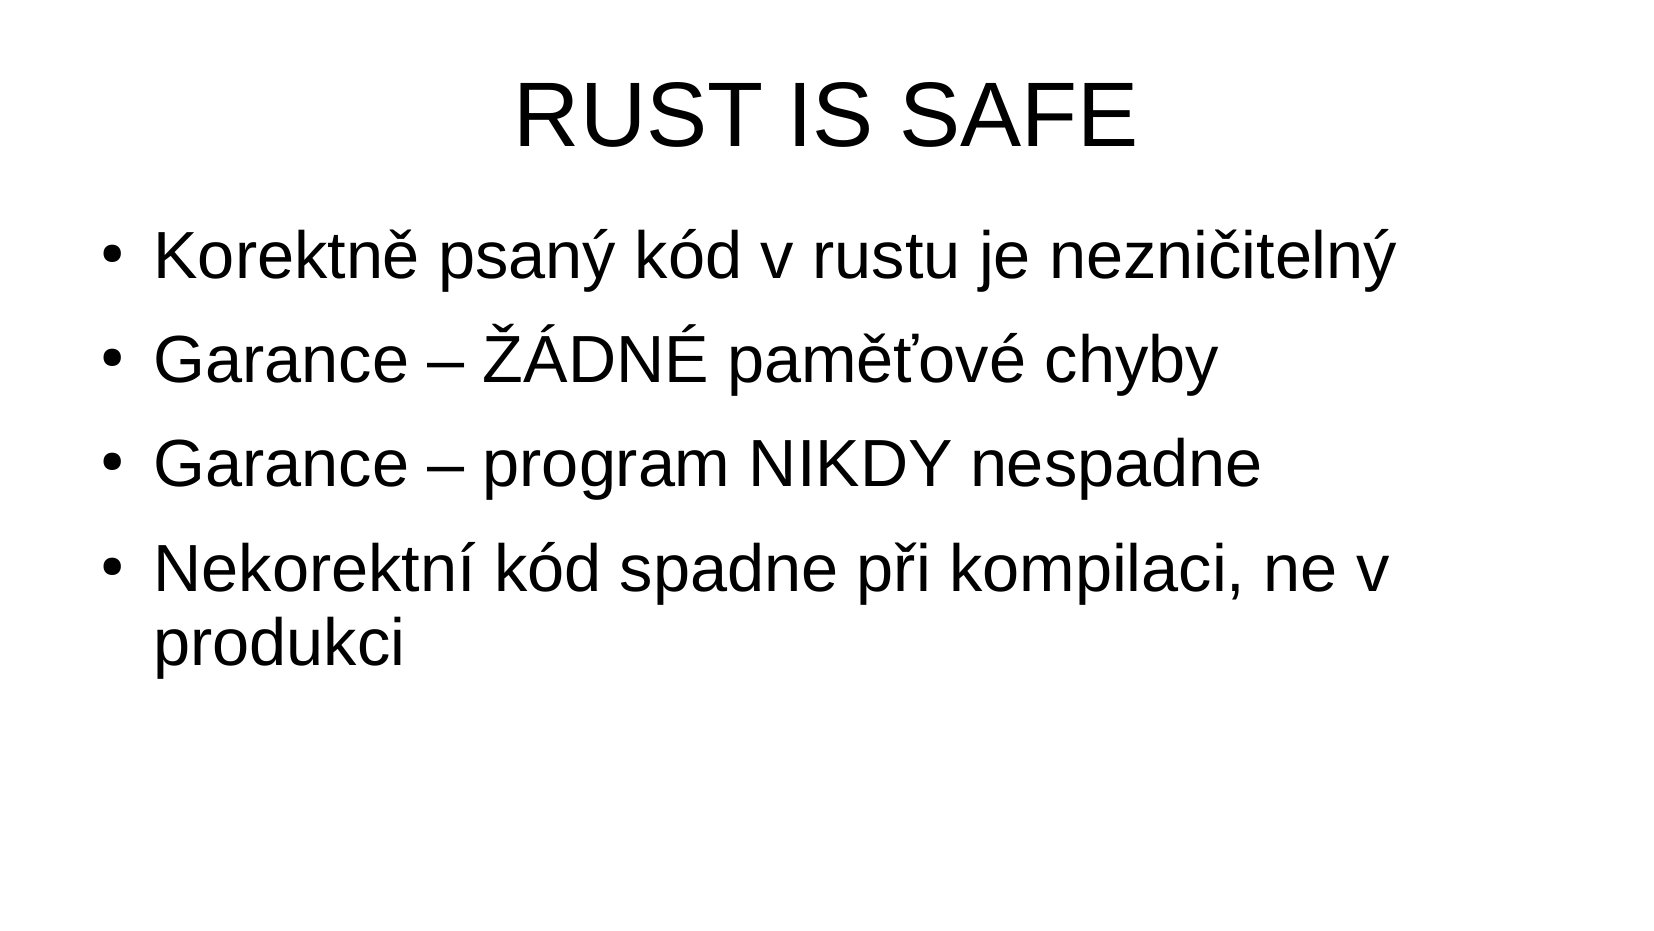

# RUST IS SAFE
Korektně psaný kód v rustu je nezničitelný
Garance – ŽÁDNÉ paměťové chyby
Garance – program NIKDY nespadne
Nekorektní kód spadne při kompilaci, ne v produkci